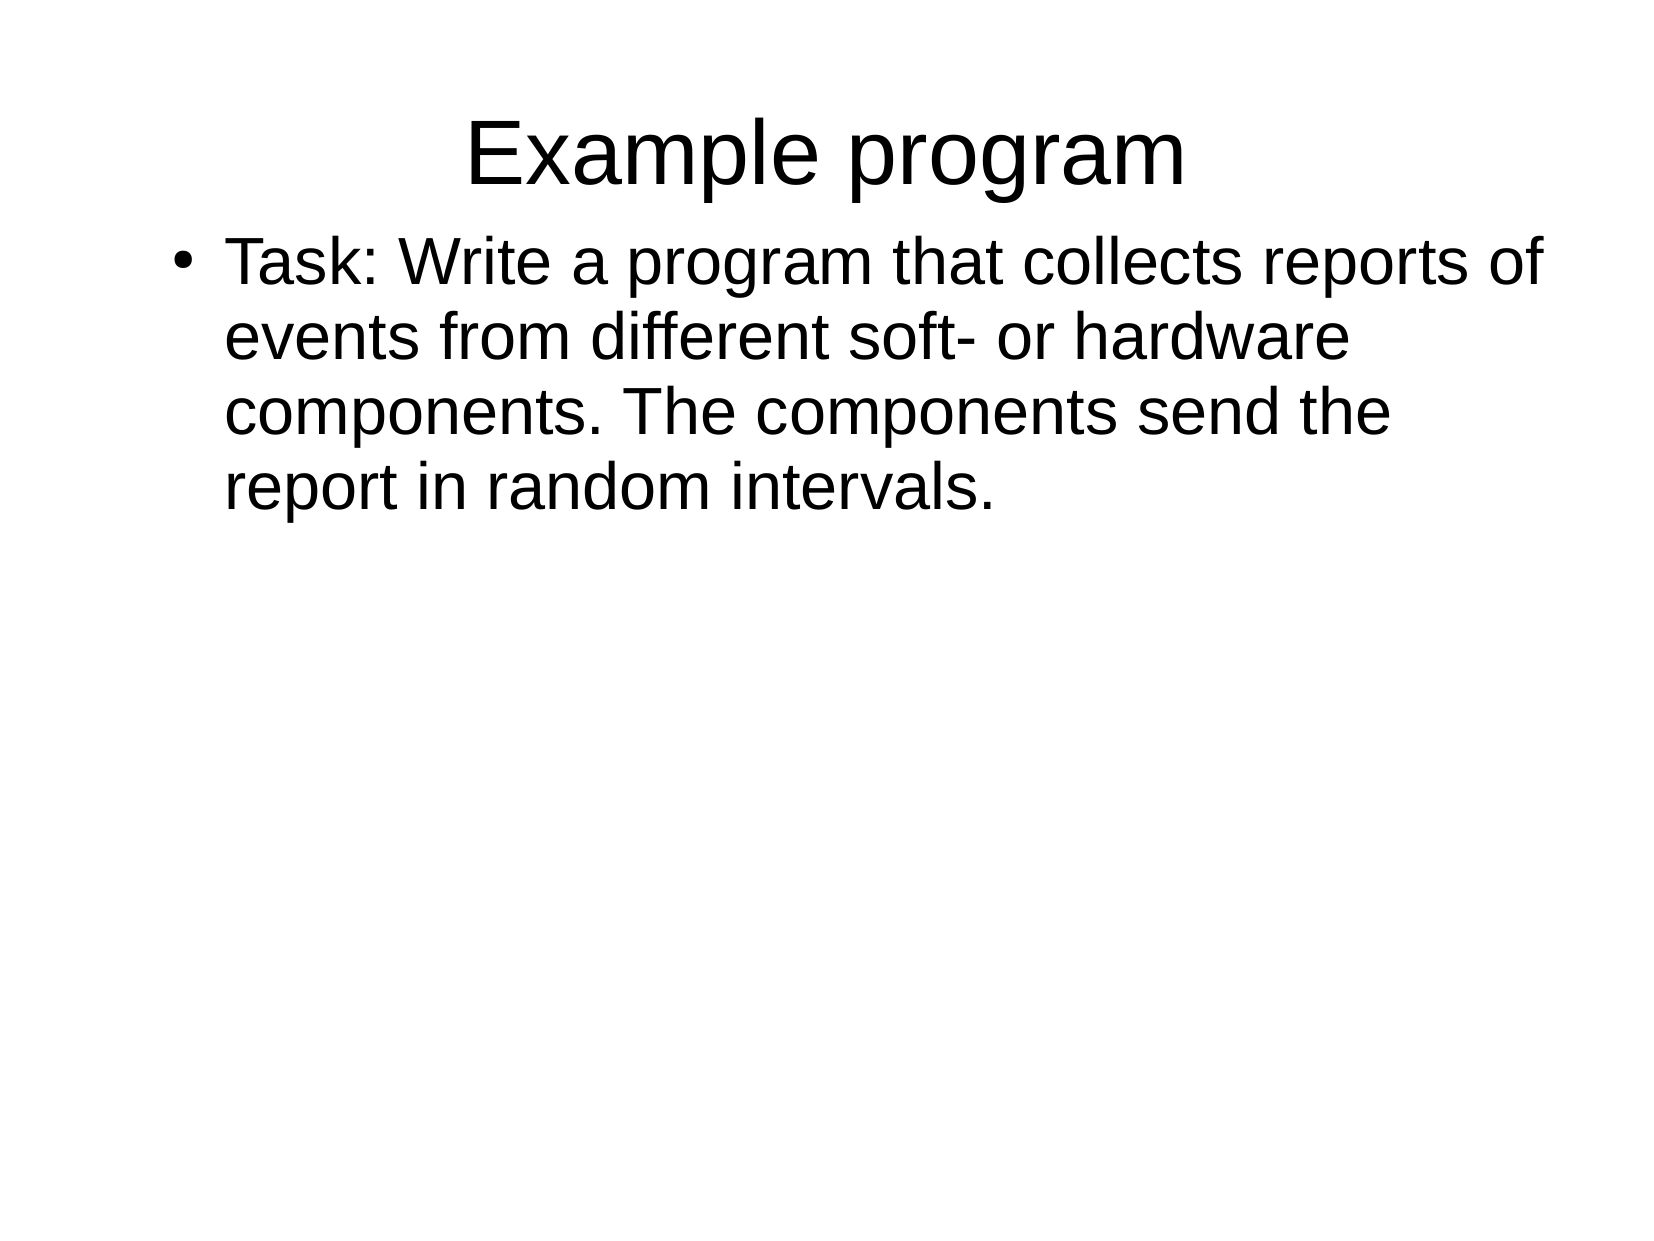

# Example program
Task: Write a program that collects reports of events from different soft- or hardware components. The components send the report in random intervals.